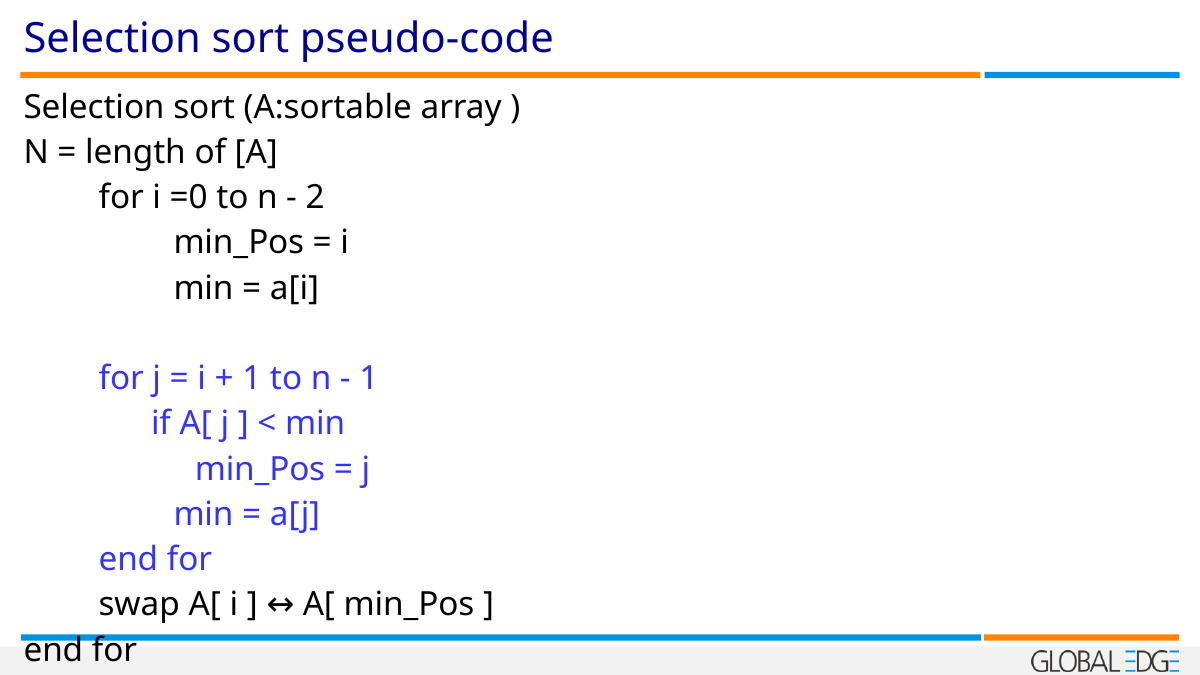

# Selection sort pseudo-code
Selection sort (A:sortable array )
N = length of [A]
	for i =0 to n - 2
		min_Pos = i
		min = a[i]
	for j = i + 1 to n - 1
	 if A[ j ] < min
	 min_Pos = j
		min = a[j]
	end for
	swap A[ i ] ↔ A[ min_Pos ]
end for
end.